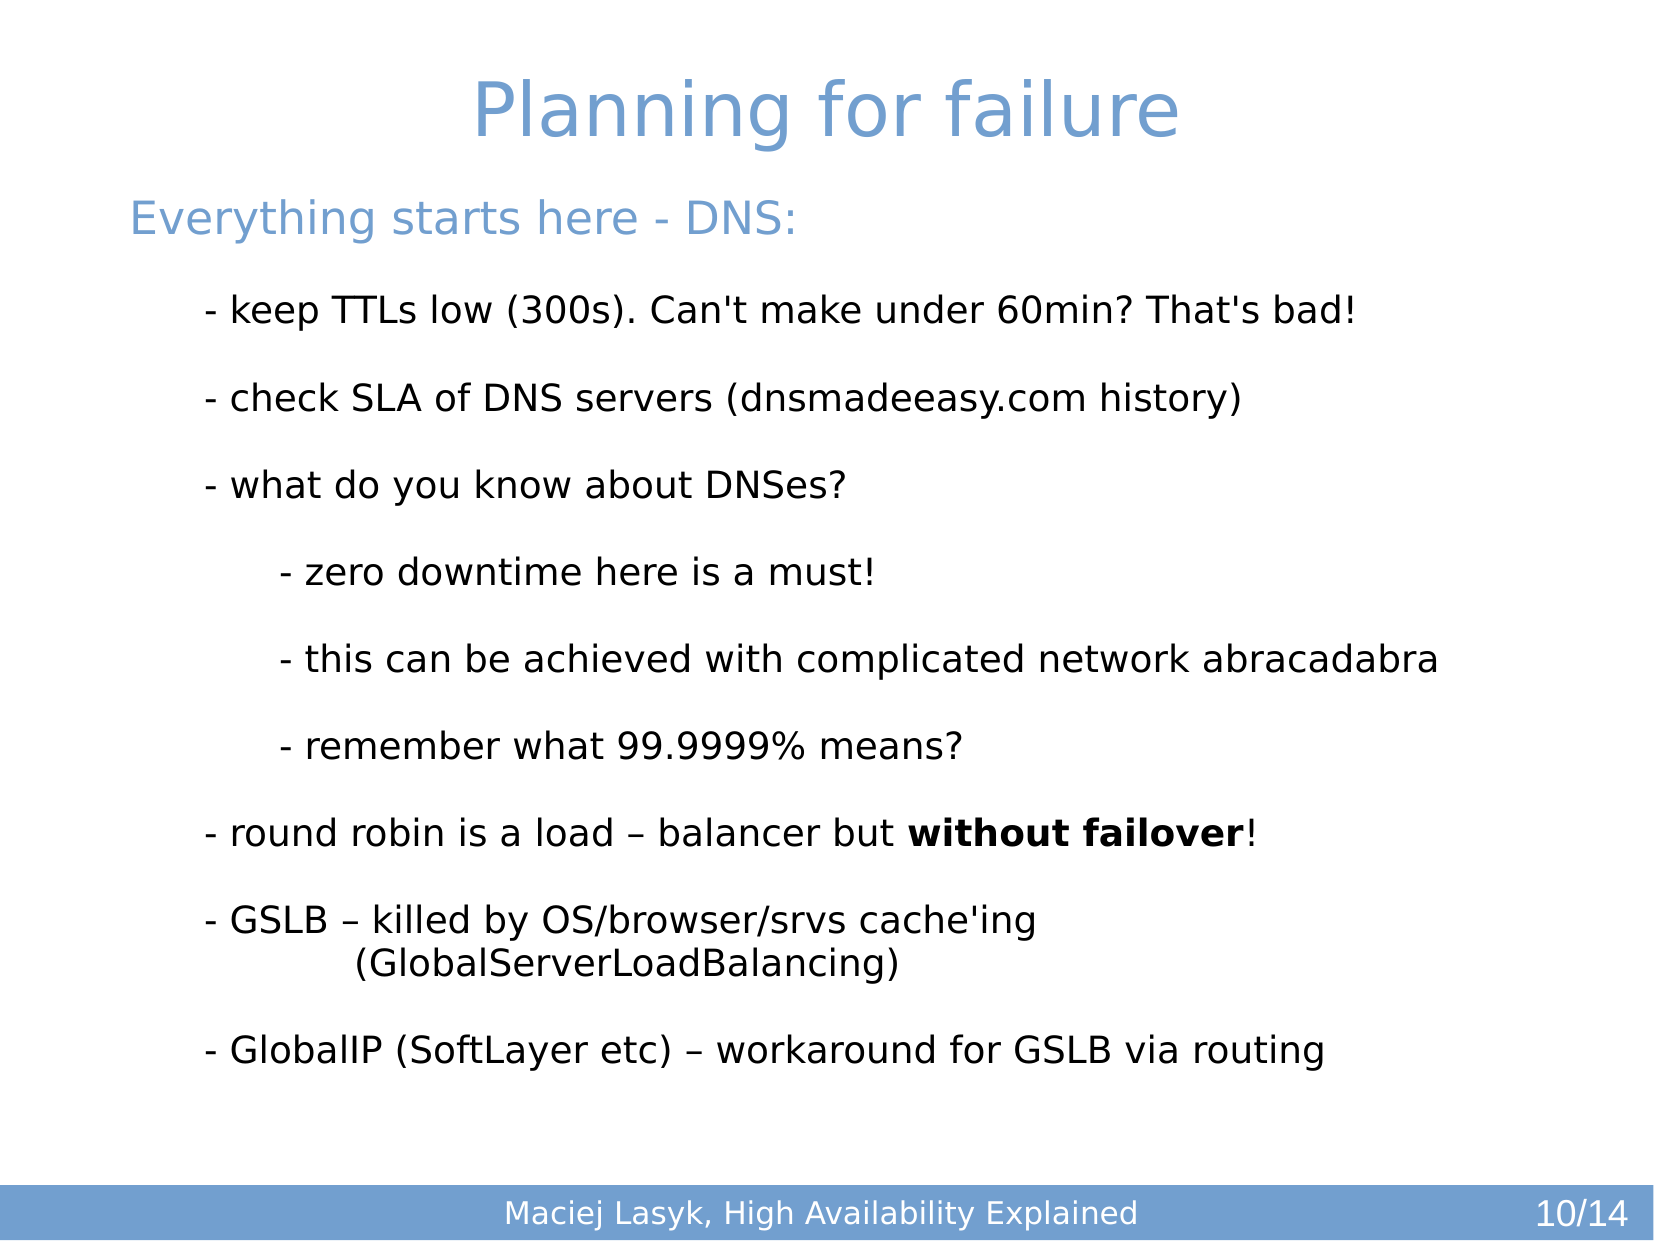

Planning for failure
Everything starts here - DNS:
	- keep TTLs low (300s). Can't make under 60min? That's bad!
	- check SLA of DNS servers (dnsmadeeasy.com history)
	- what do you know about DNSes?
		- zero downtime here is a must!
		- this can be achieved with complicated network abracadabra
		- remember what 99.9999% means?
	- round robin is a load – balancer but without failover!
	- GSLB – killed by OS/browser/srvs cache'ing
			(GlobalServerLoadBalancing)
	- GlobalIP (SoftLayer etc) – workaround for GSLB via routing
 10/14
Maciej Lasyk, High Availability Explained